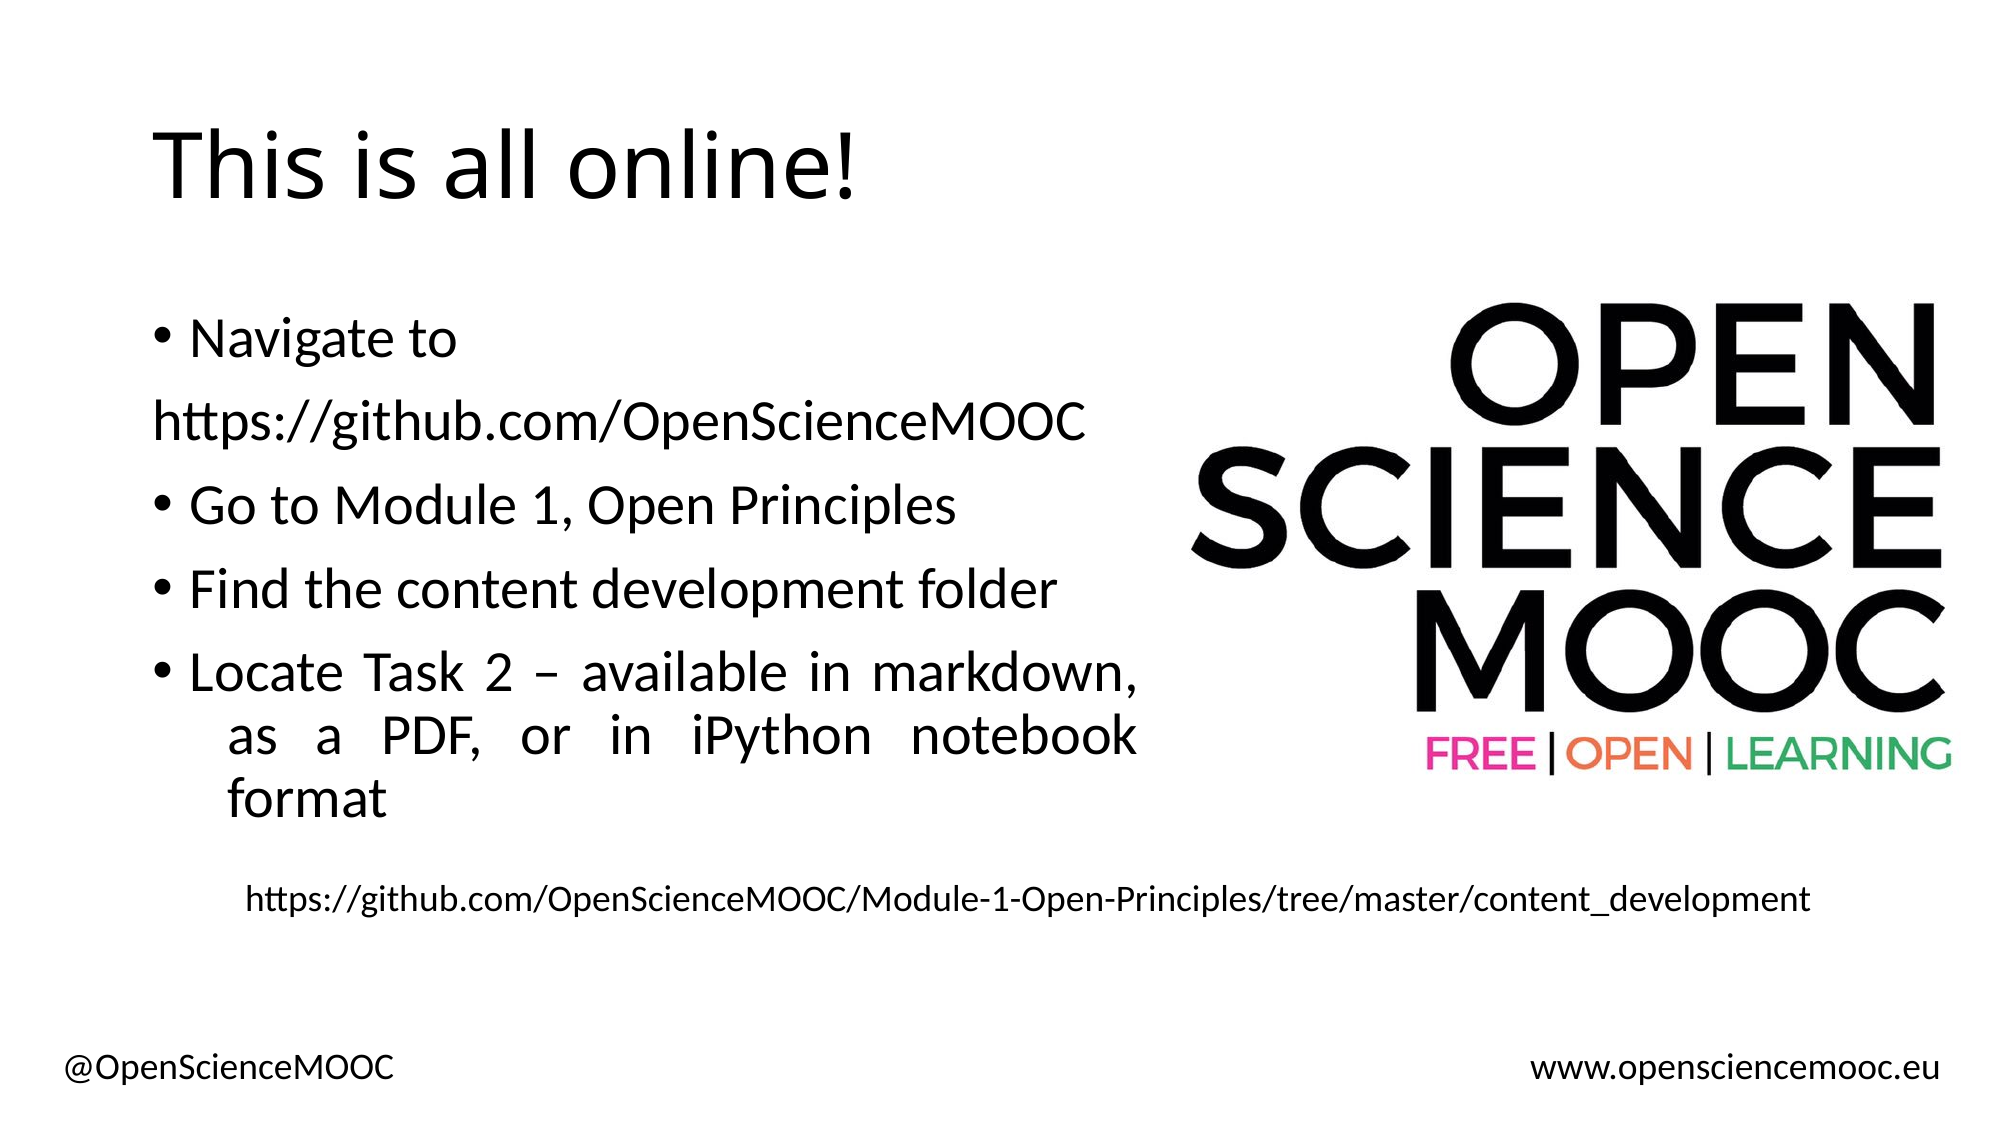

# This is all online!
Navigate to
https://github.com/OpenScienceMOOC
Go to Module 1, Open Principles
Find the content development folder
Locate Task 2 – available in markdown, as a PDF, or in iPython notebook format
https://github.com/OpenScienceMOOC/Module-1-Open-Principles/tree/master/content_development
@OpenScienceMOOC
www.opensciencemooc.eu